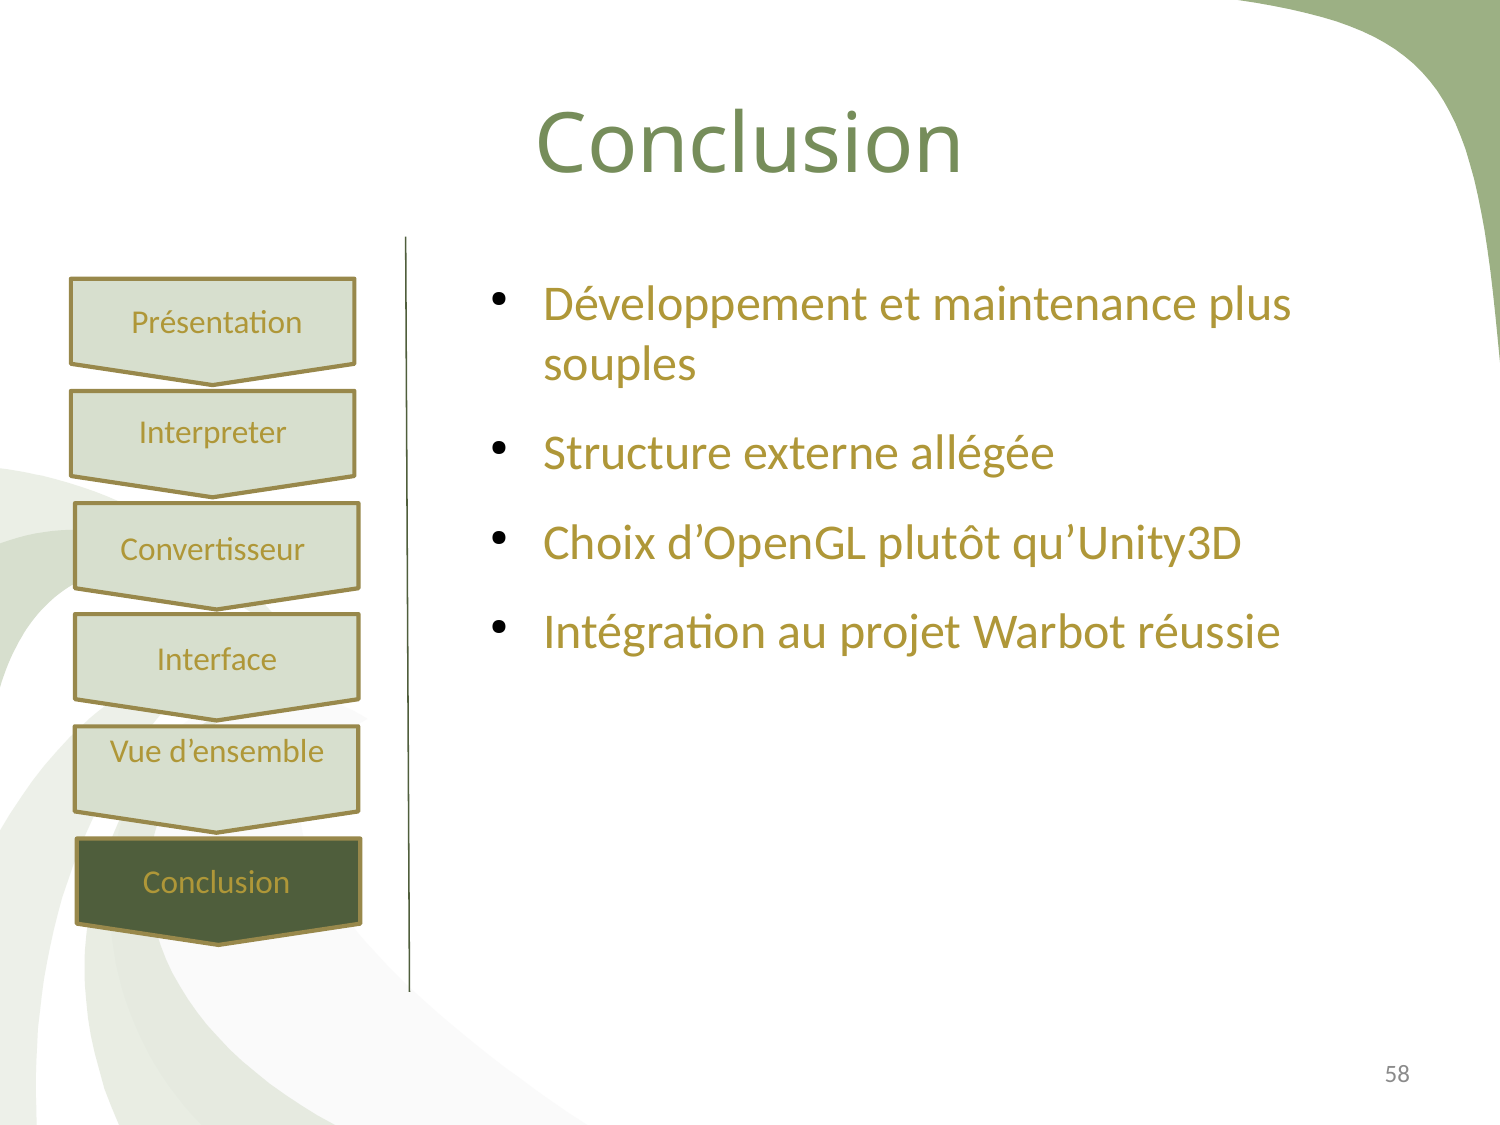

# Conclusion
Développement et maintenance plus souples
Structure externe allégée
Choix d’OpenGL plutôt qu’Unity3D
Intégration au projet Warbot réussie
Présentation
Interpreter
Convertisseur
Interface
Vue d’ensemble
Conclusion
58